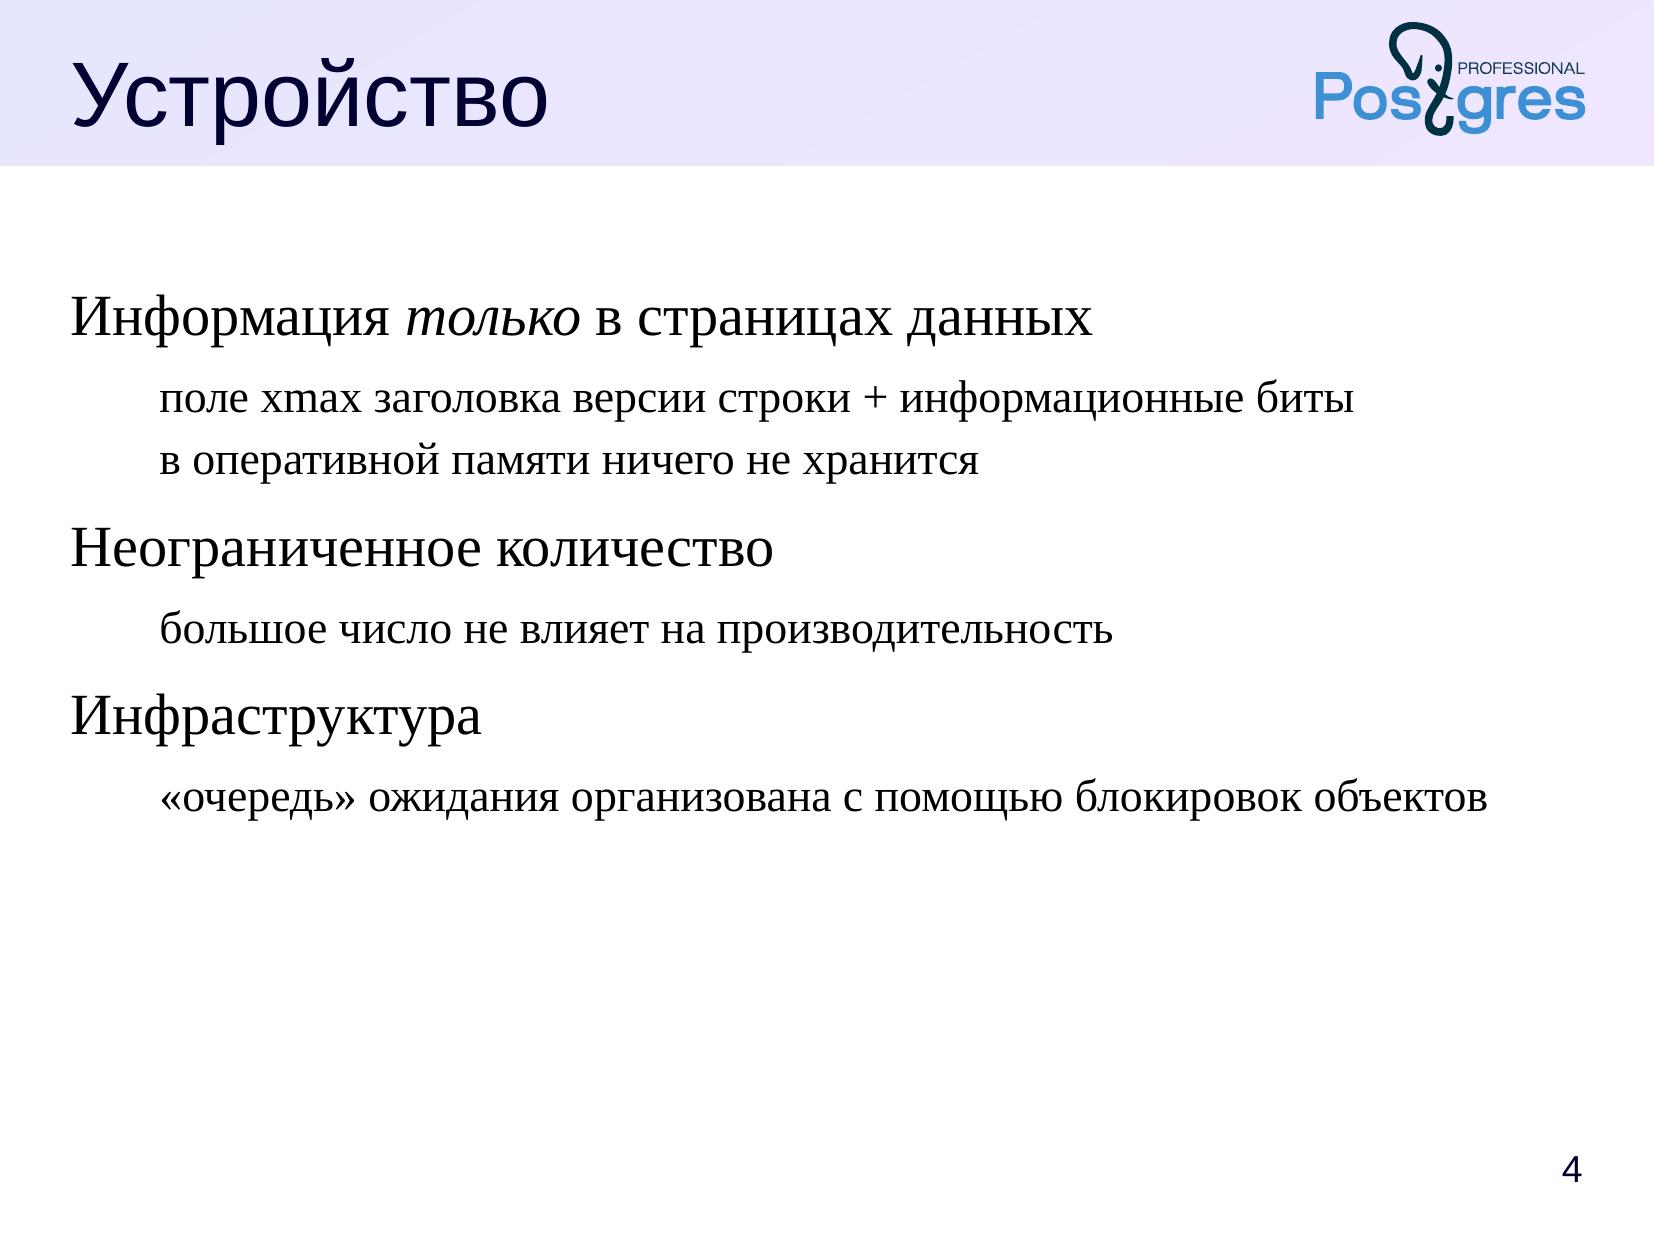

# Устройство
Информация только в страницах данных
поле xmax заголовка версии строки + информационные биты
в оперативной памяти ничего не хранится
Неограниченное количество
большое число не влияет на производительность
Инфраструктура
«очередь» ожидания организована с помощью блокировок объектов